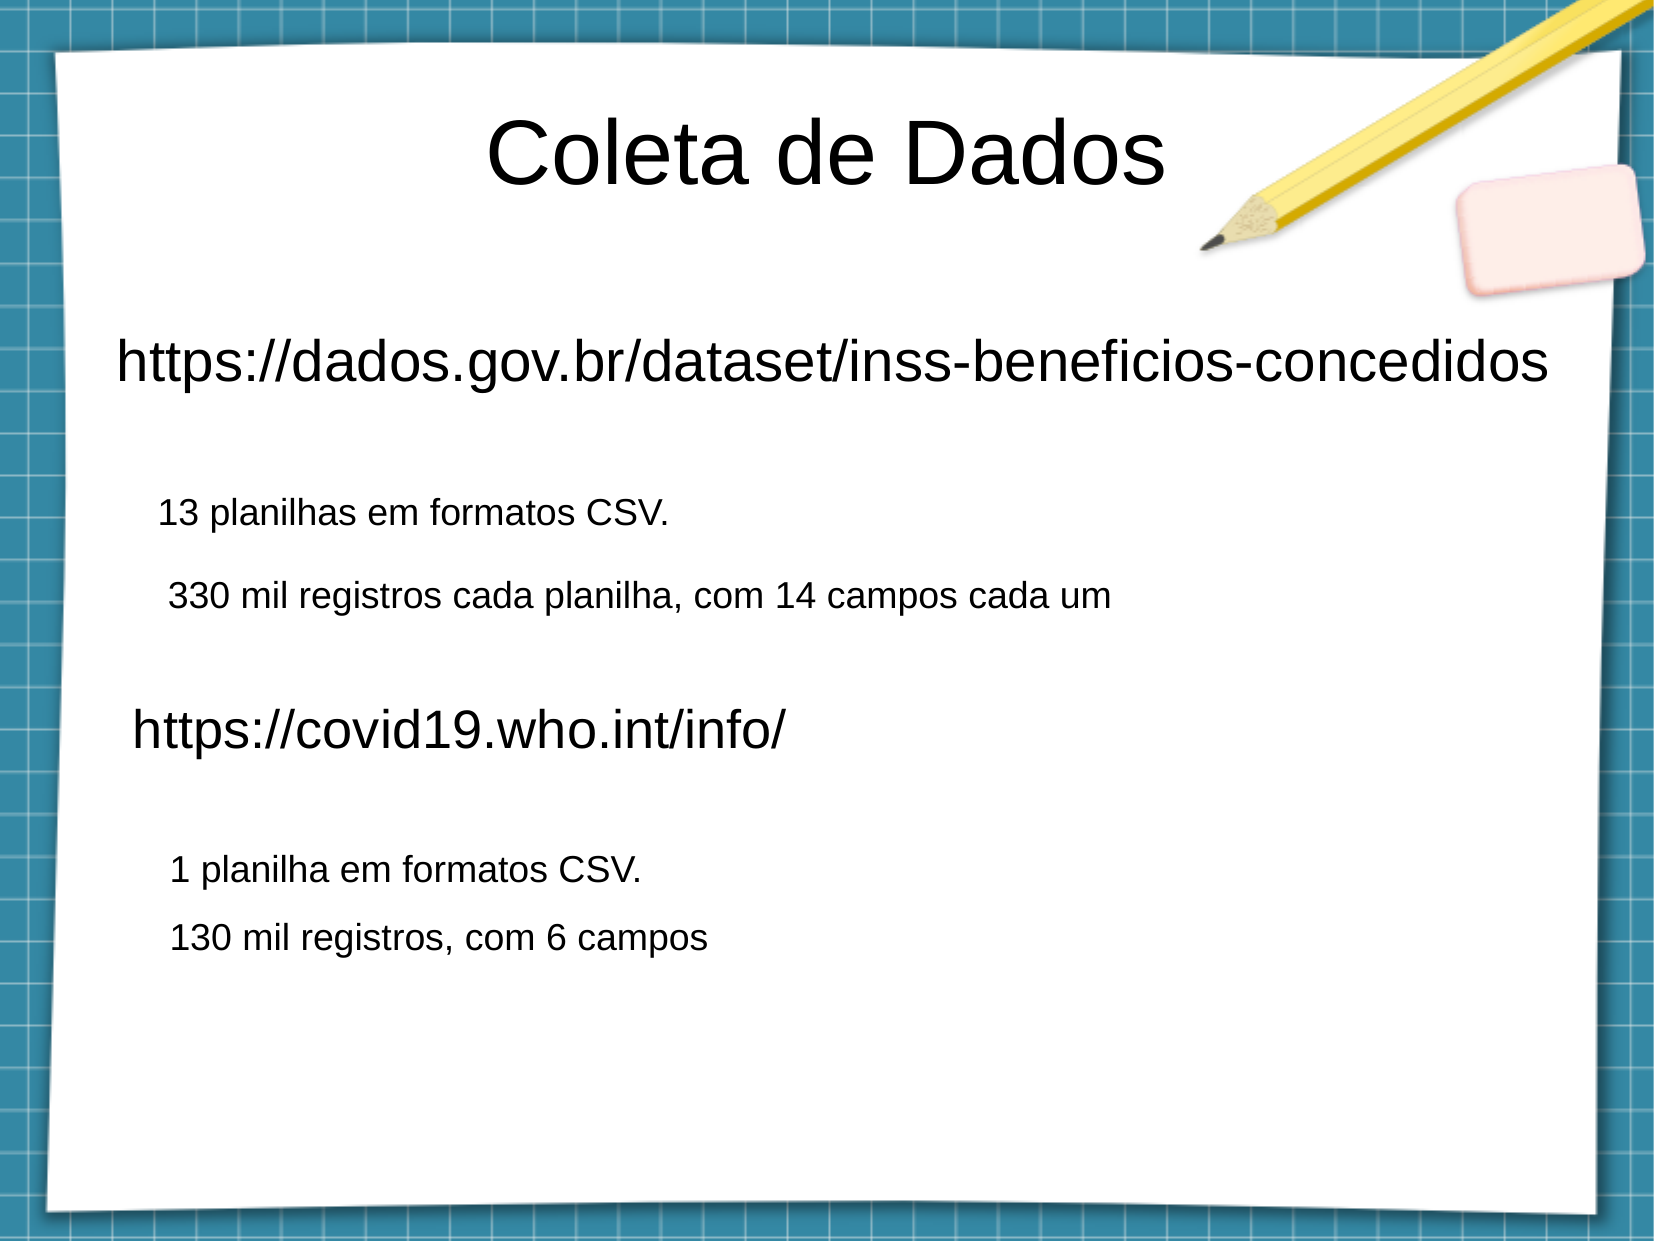

# Coleta de Dados
 https://dados.gov.br/dataset/inss-beneficios-concedidos
13 planilhas em formatos CSV.
330 mil registros cada planilha, com 14 campos cada um
https://covid19.who.int/info/
1 planilha em formatos CSV.
130 mil registros, com 6 campos